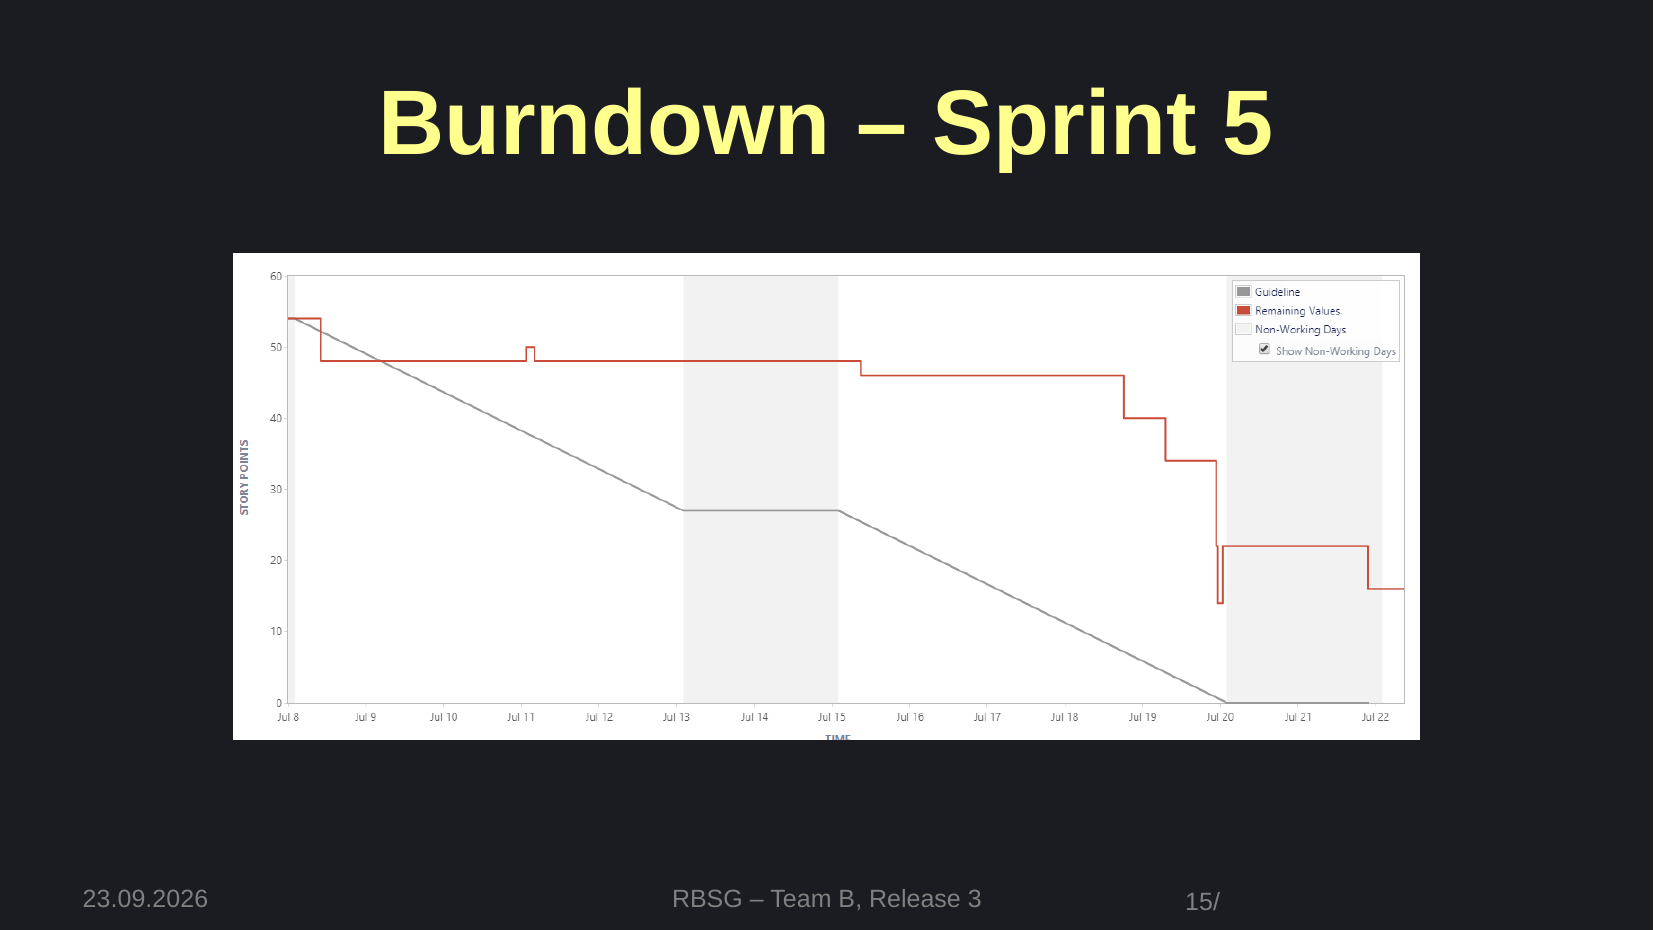

# Burndown – Sprint 5
RBSG – Team B, Release 3